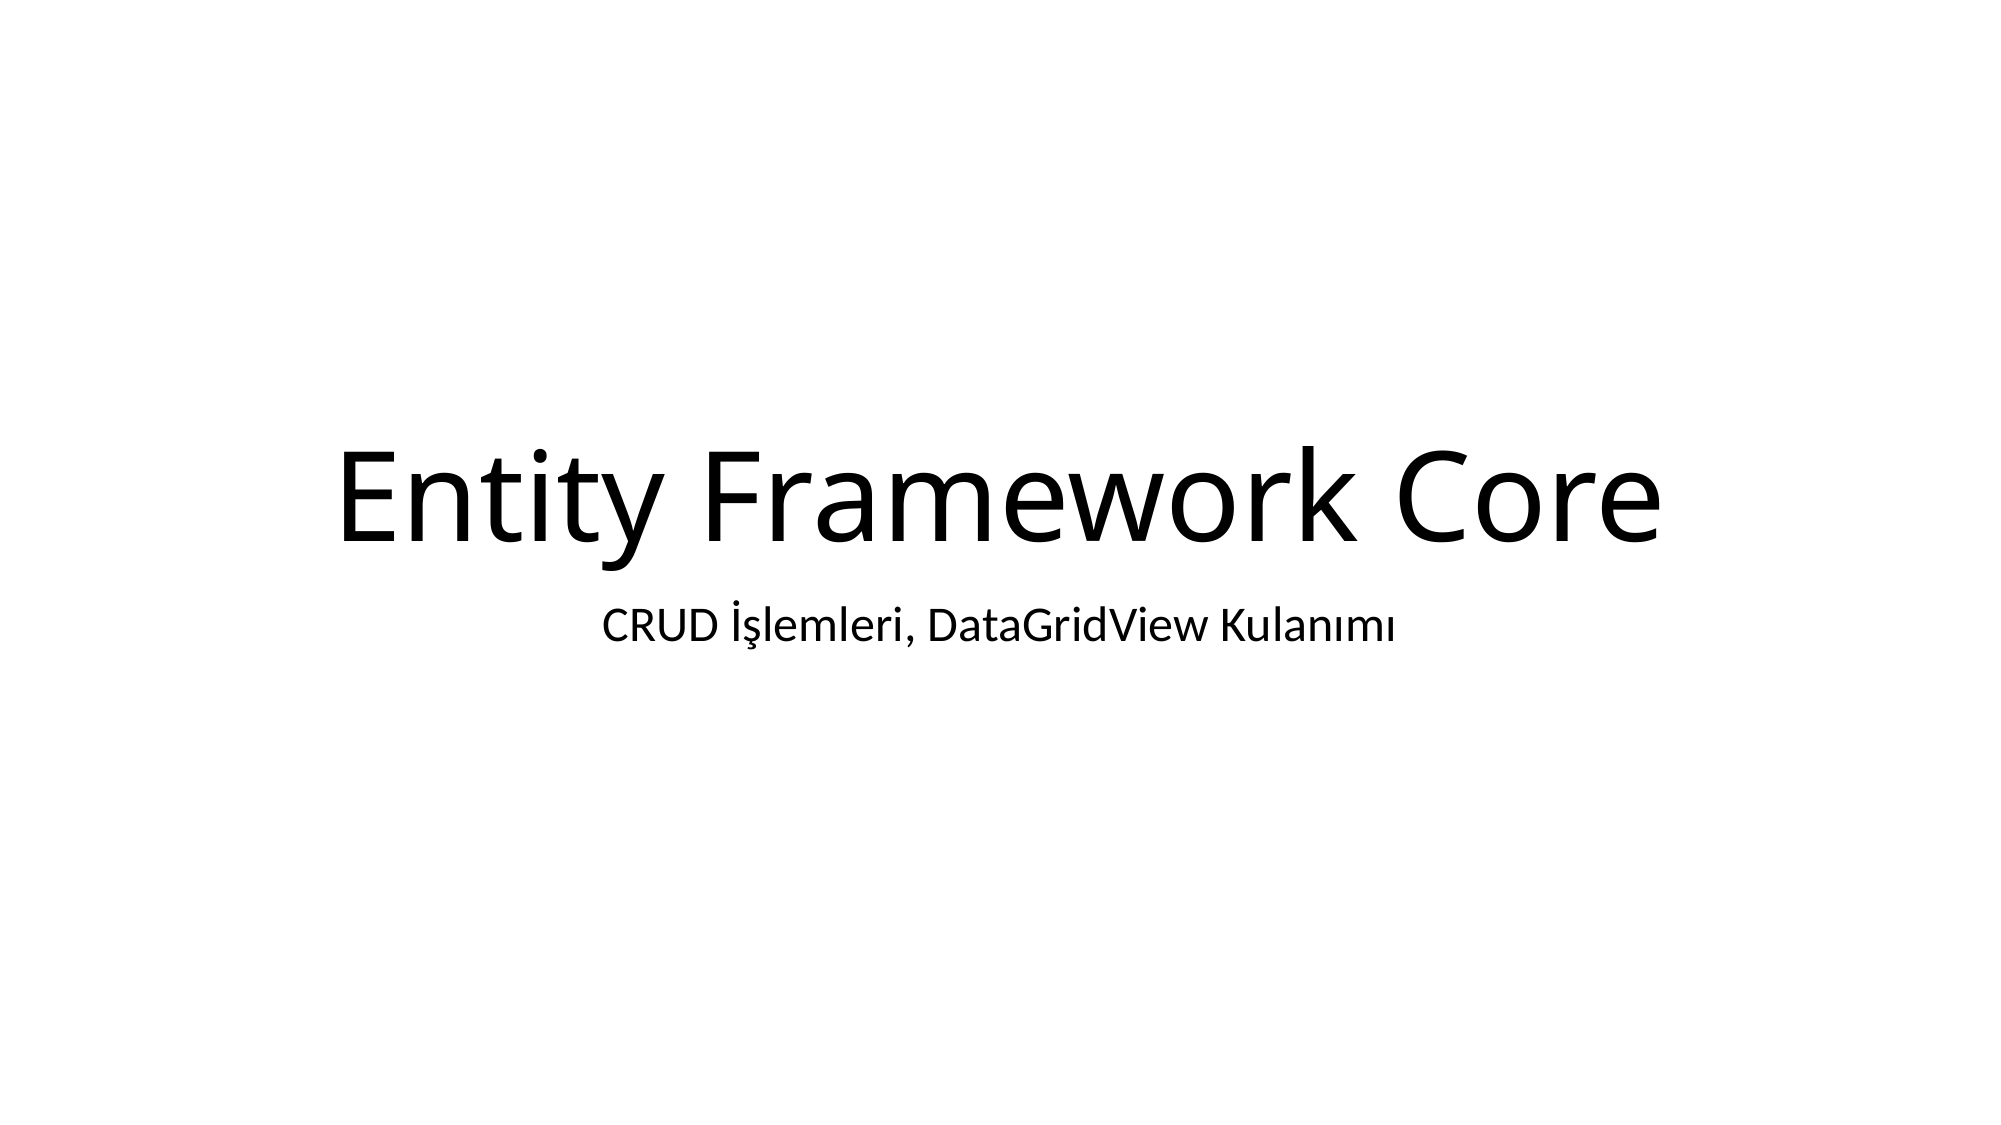

# Entity Framework Core
CRUD İşlemleri, DataGridView Kulanımı